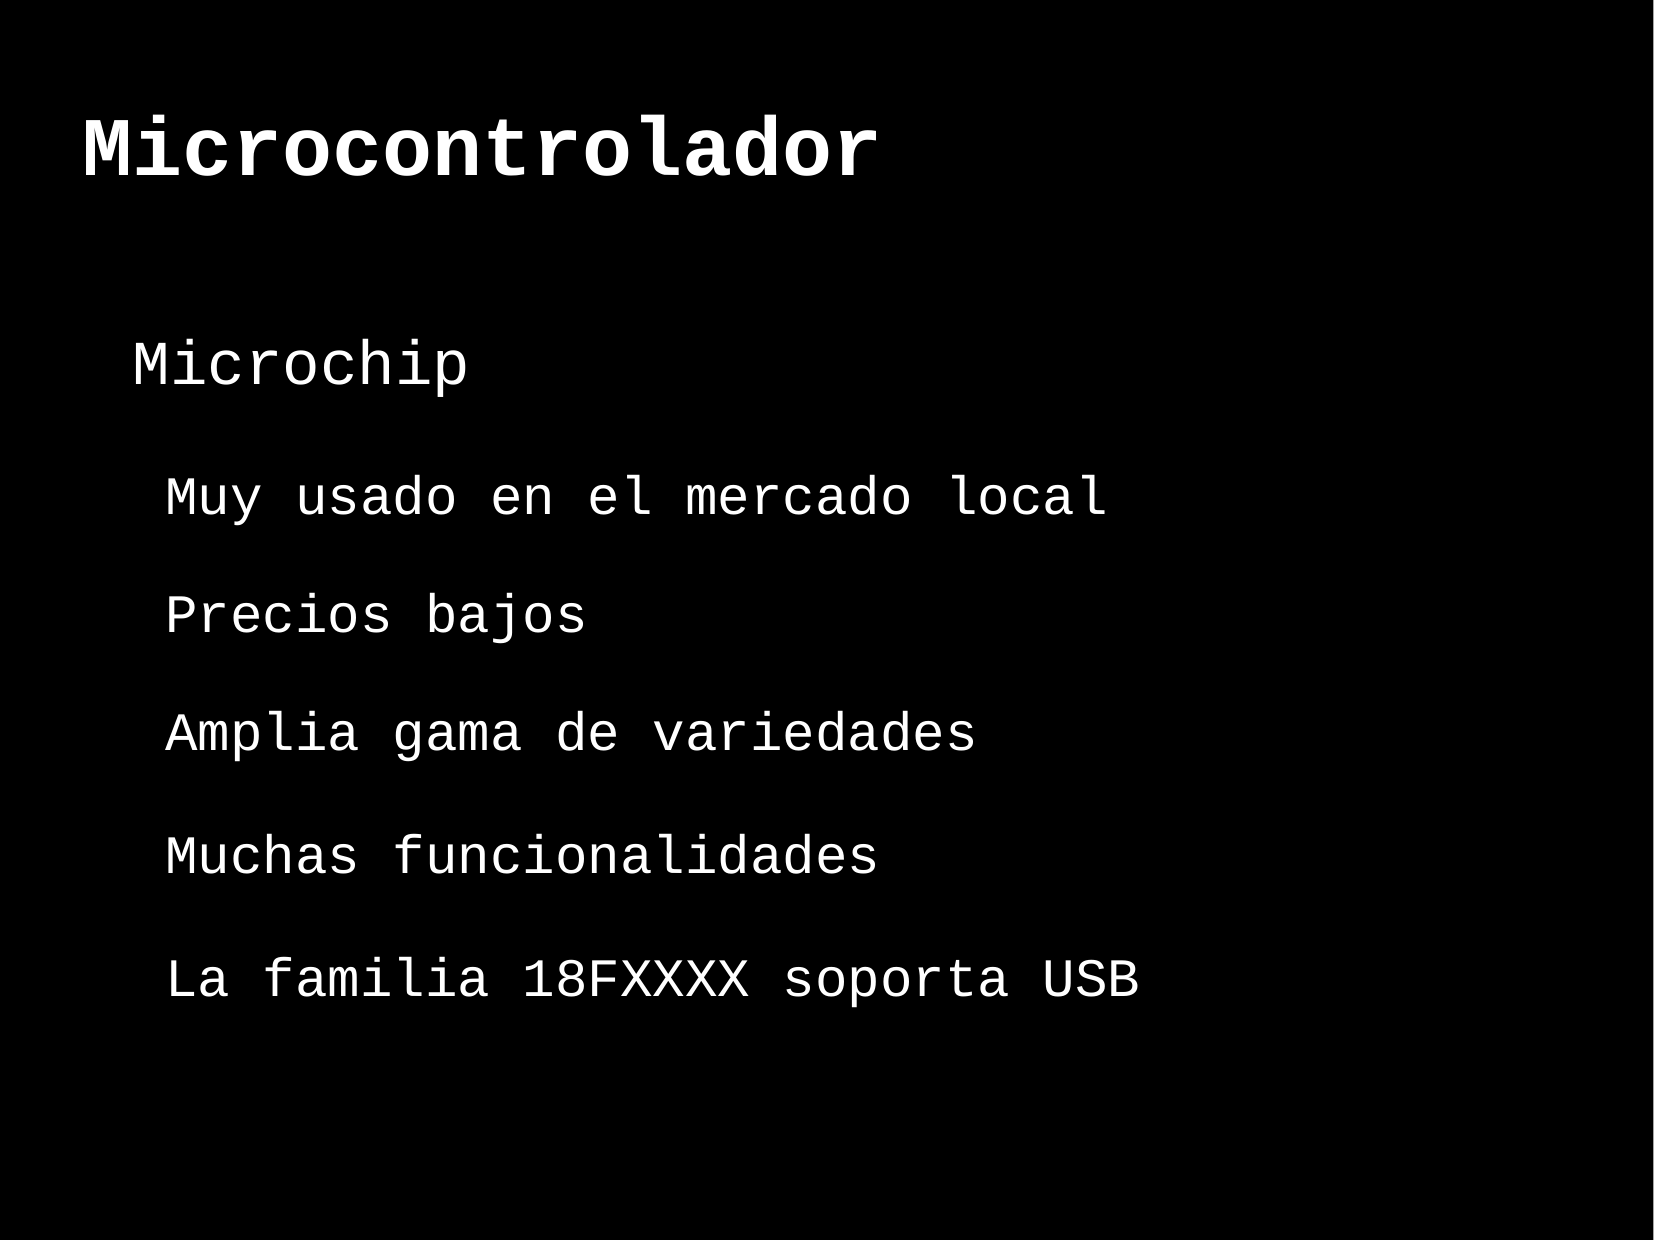

# Microcontrolador
Microchip
 Muy usado en el mercado local
 Precios bajos
 Amplia gama de variedades
 Muchas funcionalidades
 La familia 18FXXXX soporta USB